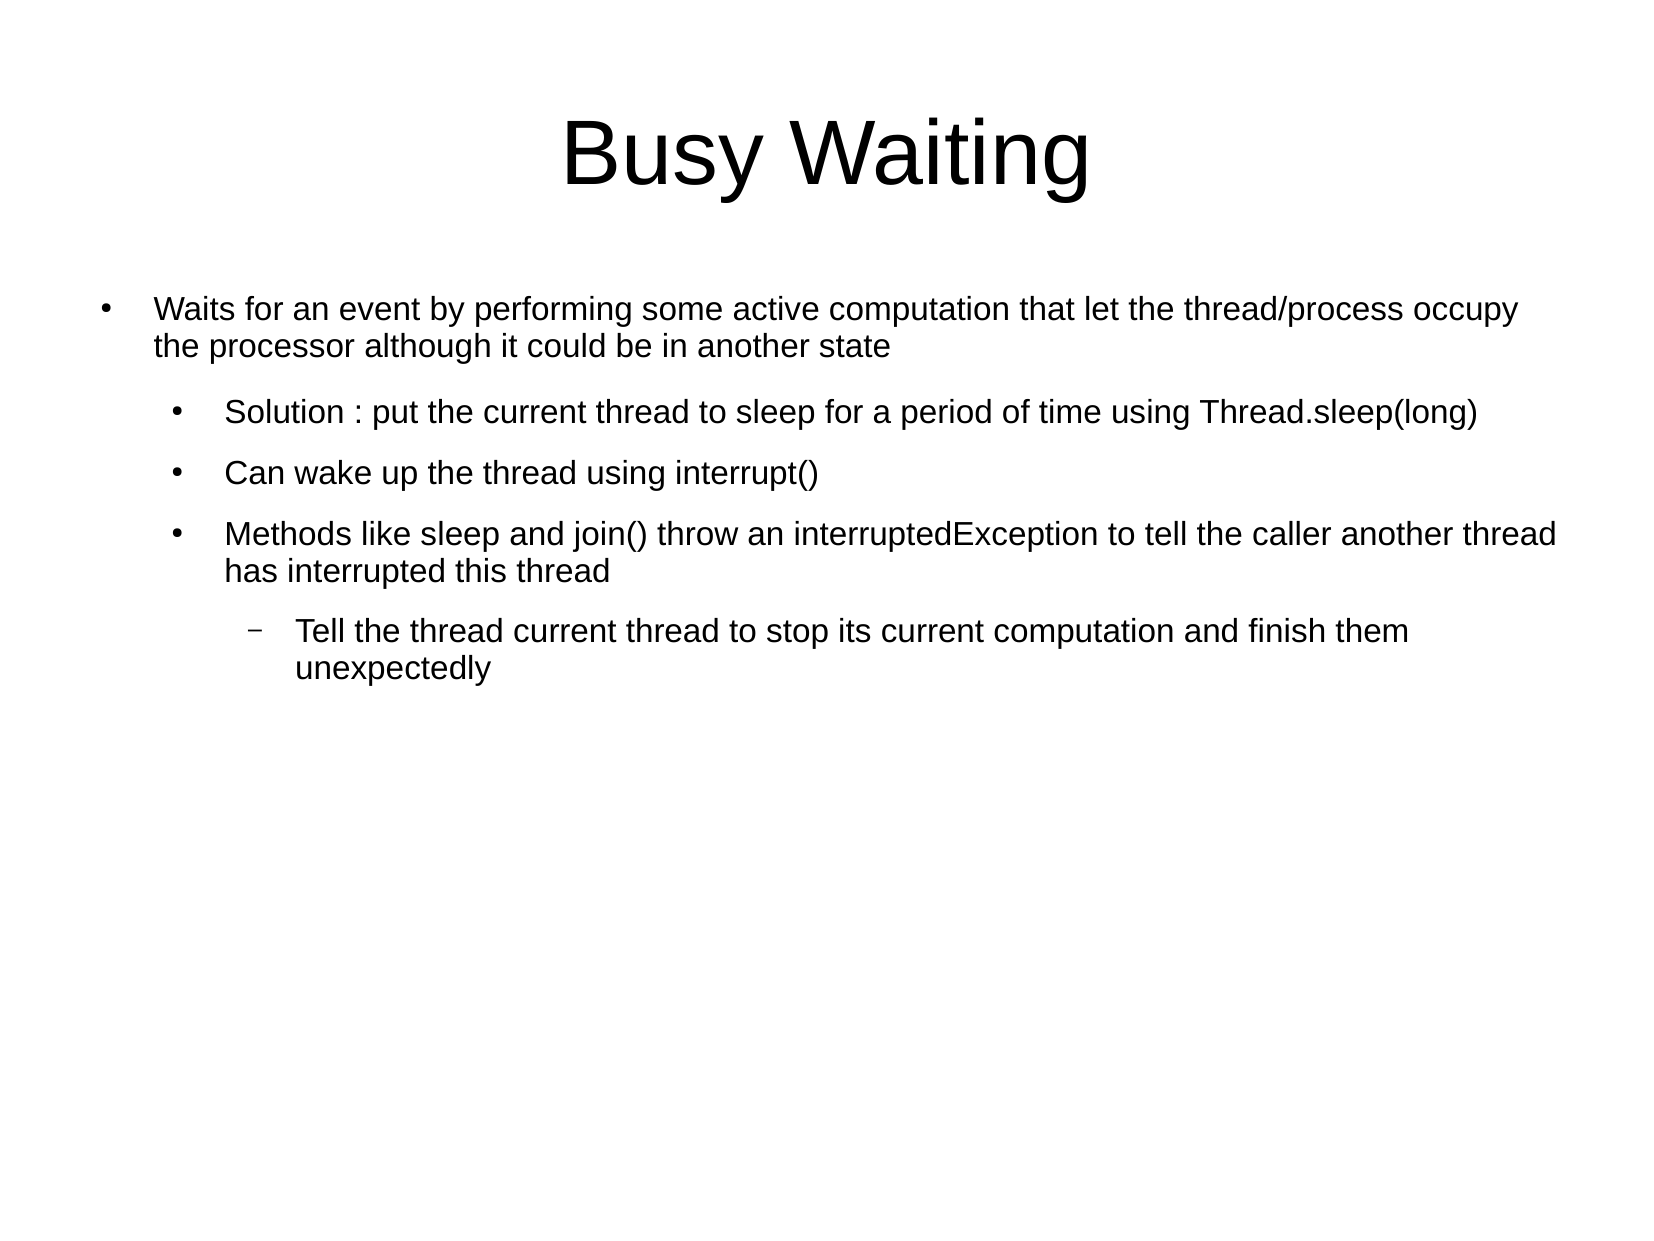

# Busy Waiting
Waits for an event by performing some active computation that let the thread/process occupy the processor although it could be in another state
Solution : put the current thread to sleep for a period of time using Thread.sleep(long)
Can wake up the thread using interrupt()
Methods like sleep and join() throw an interruptedException to tell the caller another thread has interrupted this thread
Tell the thread current thread to stop its current computation and finish them unexpectedly